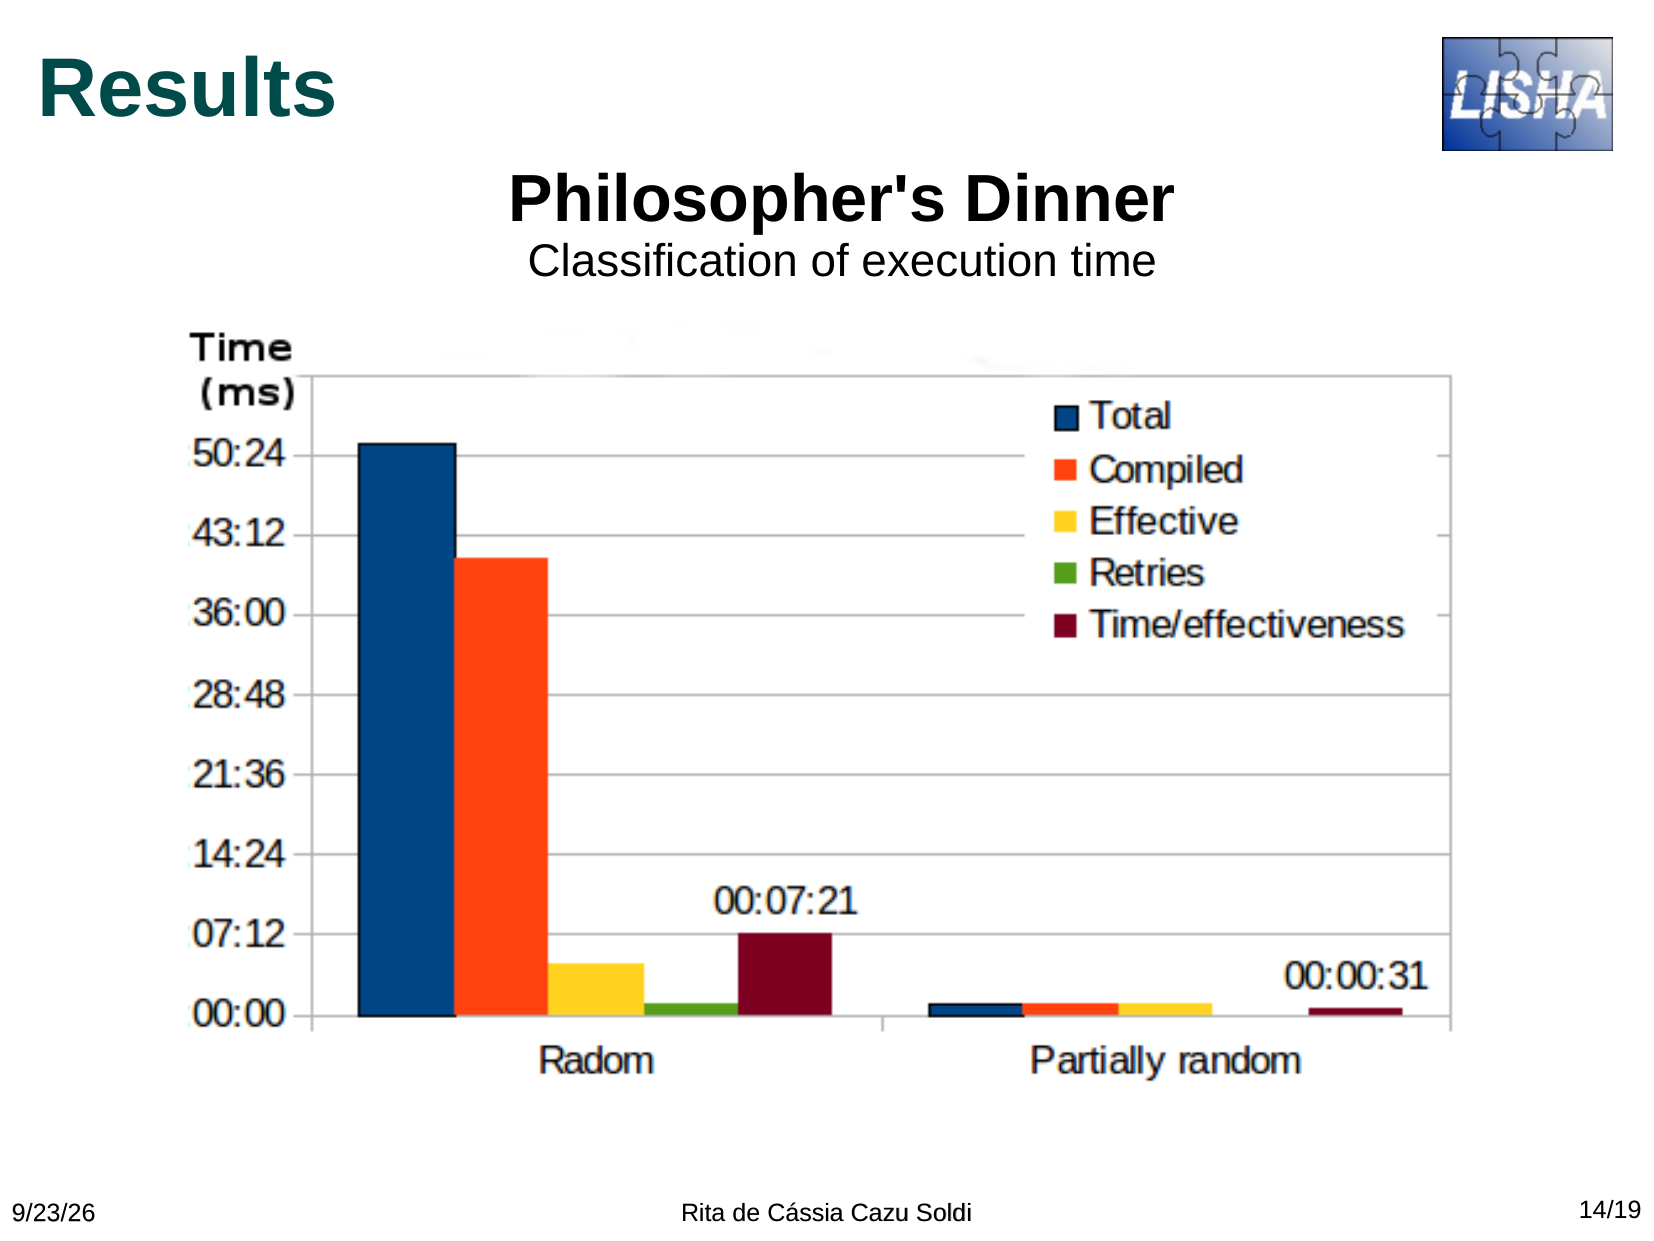

# Results
Philosopher's Dinner
Classification of execution time